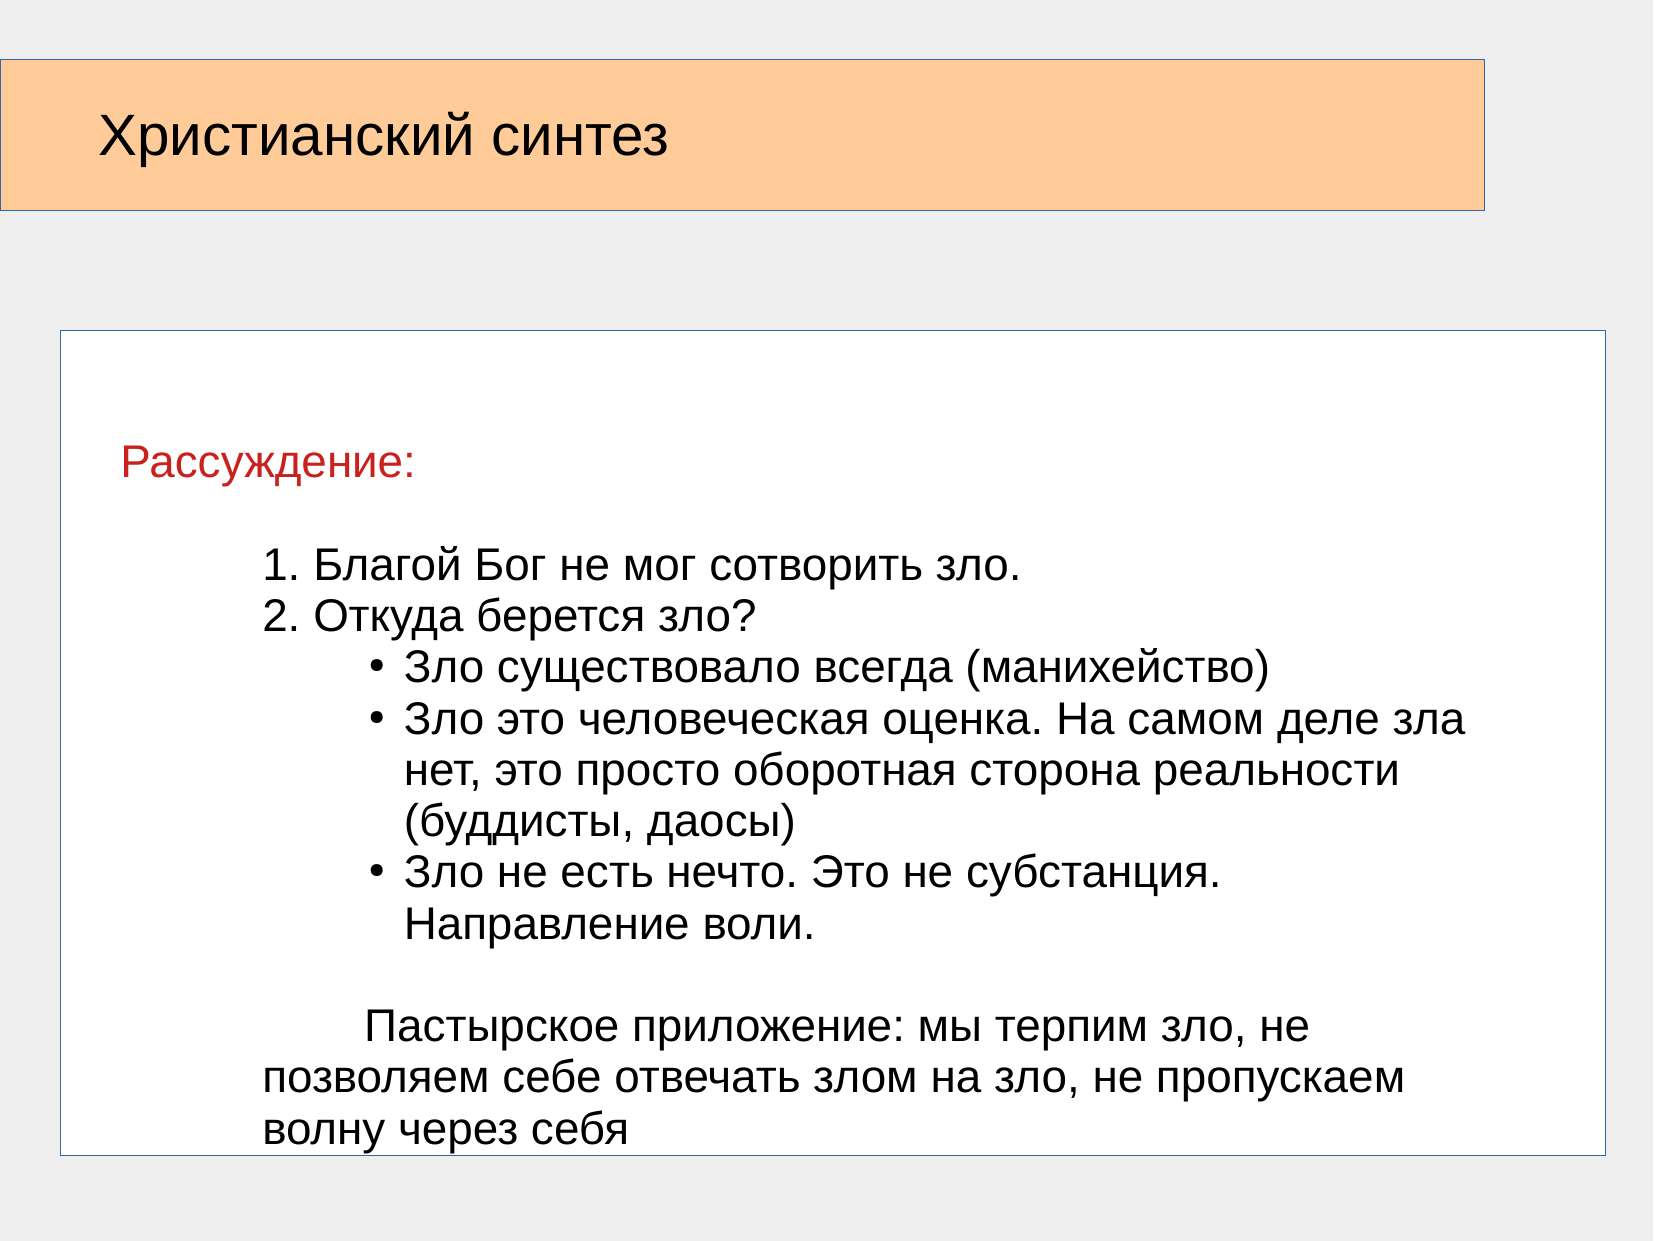

Христианский синтез
# Рассуждение:
1. Благой Бог не мог сотворить зло.
2. Откуда берется зло?
Зло существовало всегда (манихейство)
Зло это человеческая оценка. На самом деле зла нет, это просто оборотная сторона реальности (буддисты, даосы)
Зло не есть нечто. Это не субстанция. Направление воли.
 Пастырское приложение: мы терпим зло, не позволяем себе отвечать злом на зло, не пропускаем волну через себя